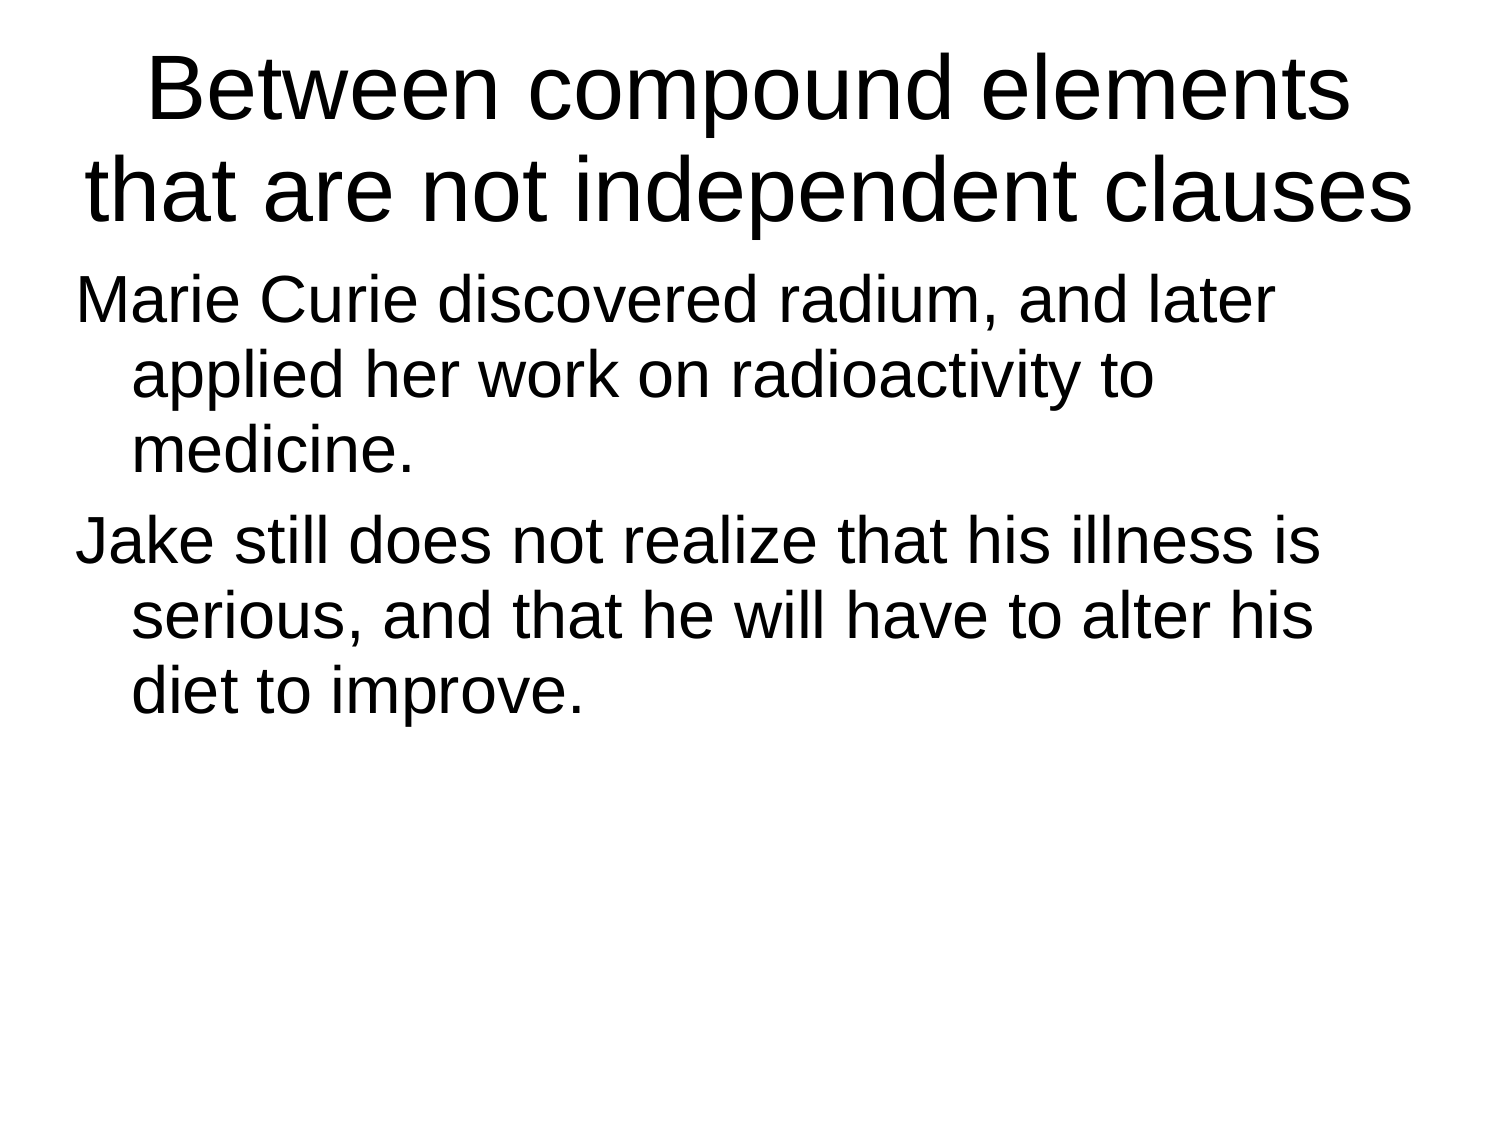

# Between compound elements that are not independent clauses
Marie Curie discovered radium, and later applied her work on radioactivity to medicine.
Jake still does not realize that his illness is serious, and that he will have to alter his diet to improve.